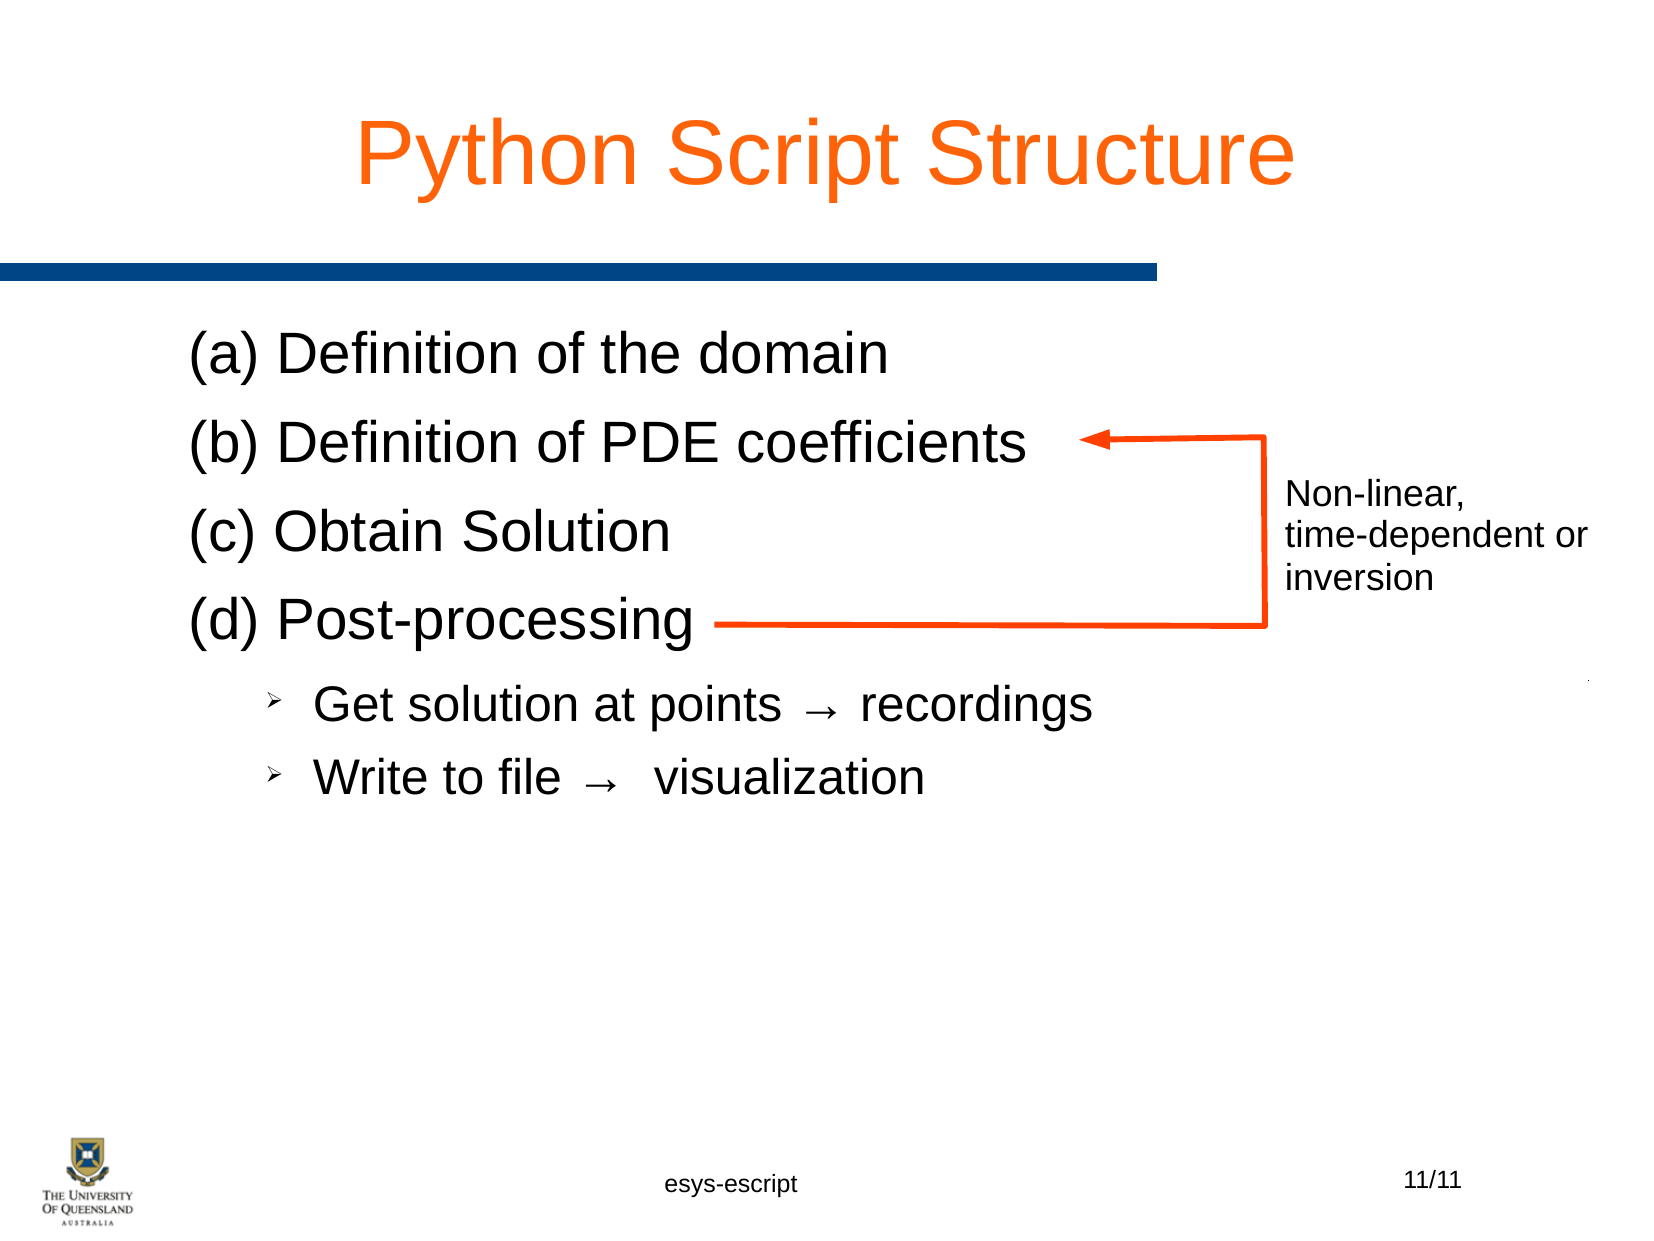

# Python Script Structure
 Definition of the domain
 Definition of PDE coefficients
 Obtain Solution
 Post-processing
Get solution at points → recordings
Write to file → visualization
Non-linear,
time-dependent or
inversion